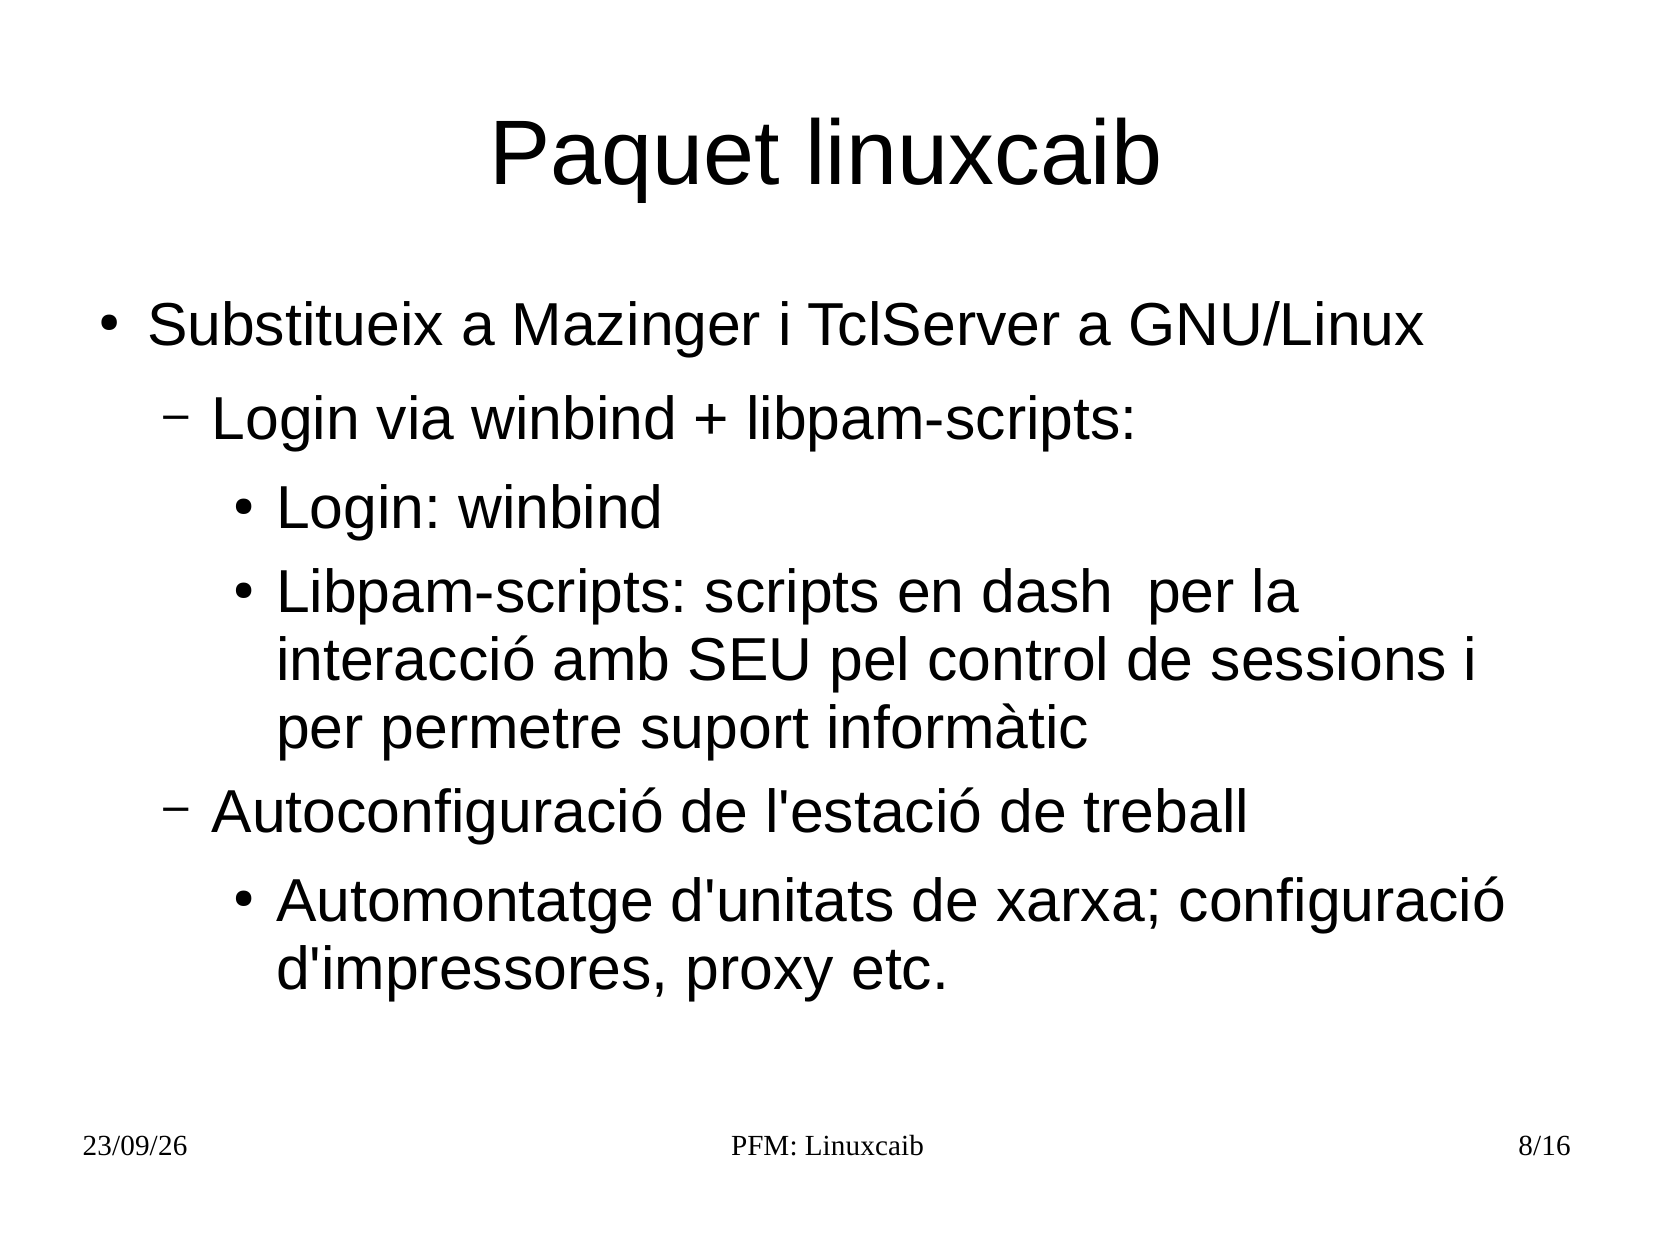

# Paquet linuxcaib
Substitueix a Mazinger i TclServer a GNU/Linux
Login via winbind + libpam-scripts:
Login: winbind
Libpam-scripts: scripts en dash per la interacció amb SEU pel control de sessions i per permetre suport informàtic
Autoconfiguració de l'estació de treball
Automontatge d'unitats de xarxa; configuració d'impressores, proxy etc.
PFM: Linuxcaib
8